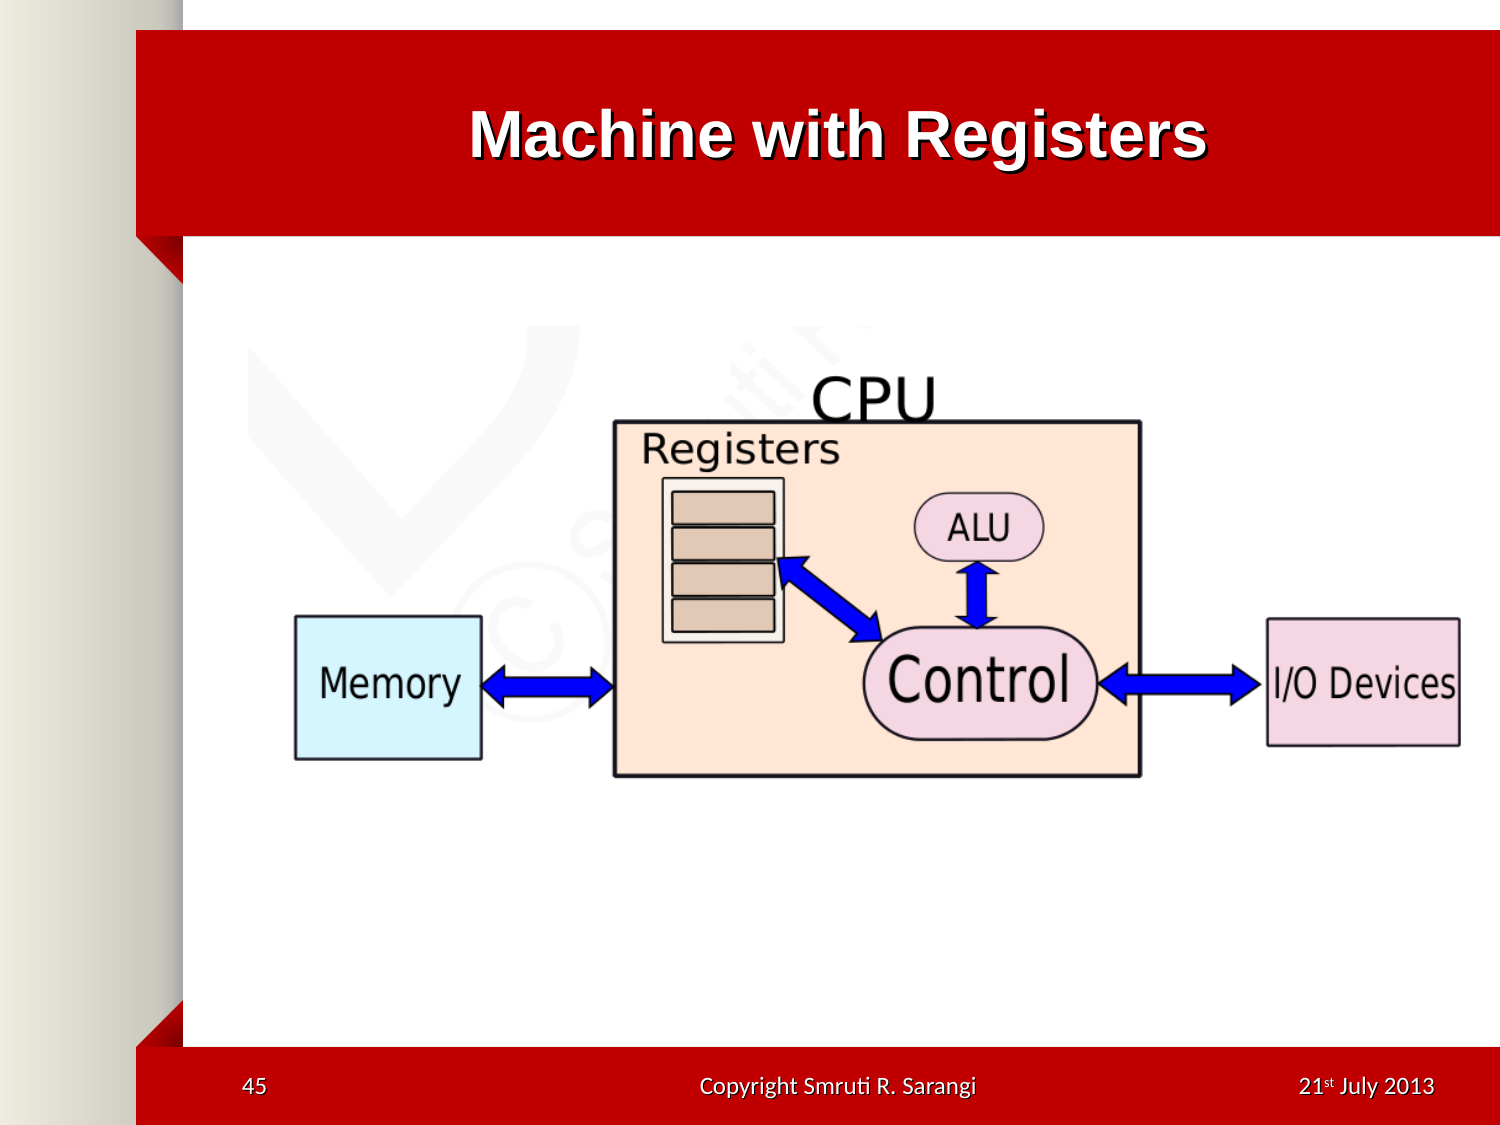

# Machine with Registers
45
Your date here